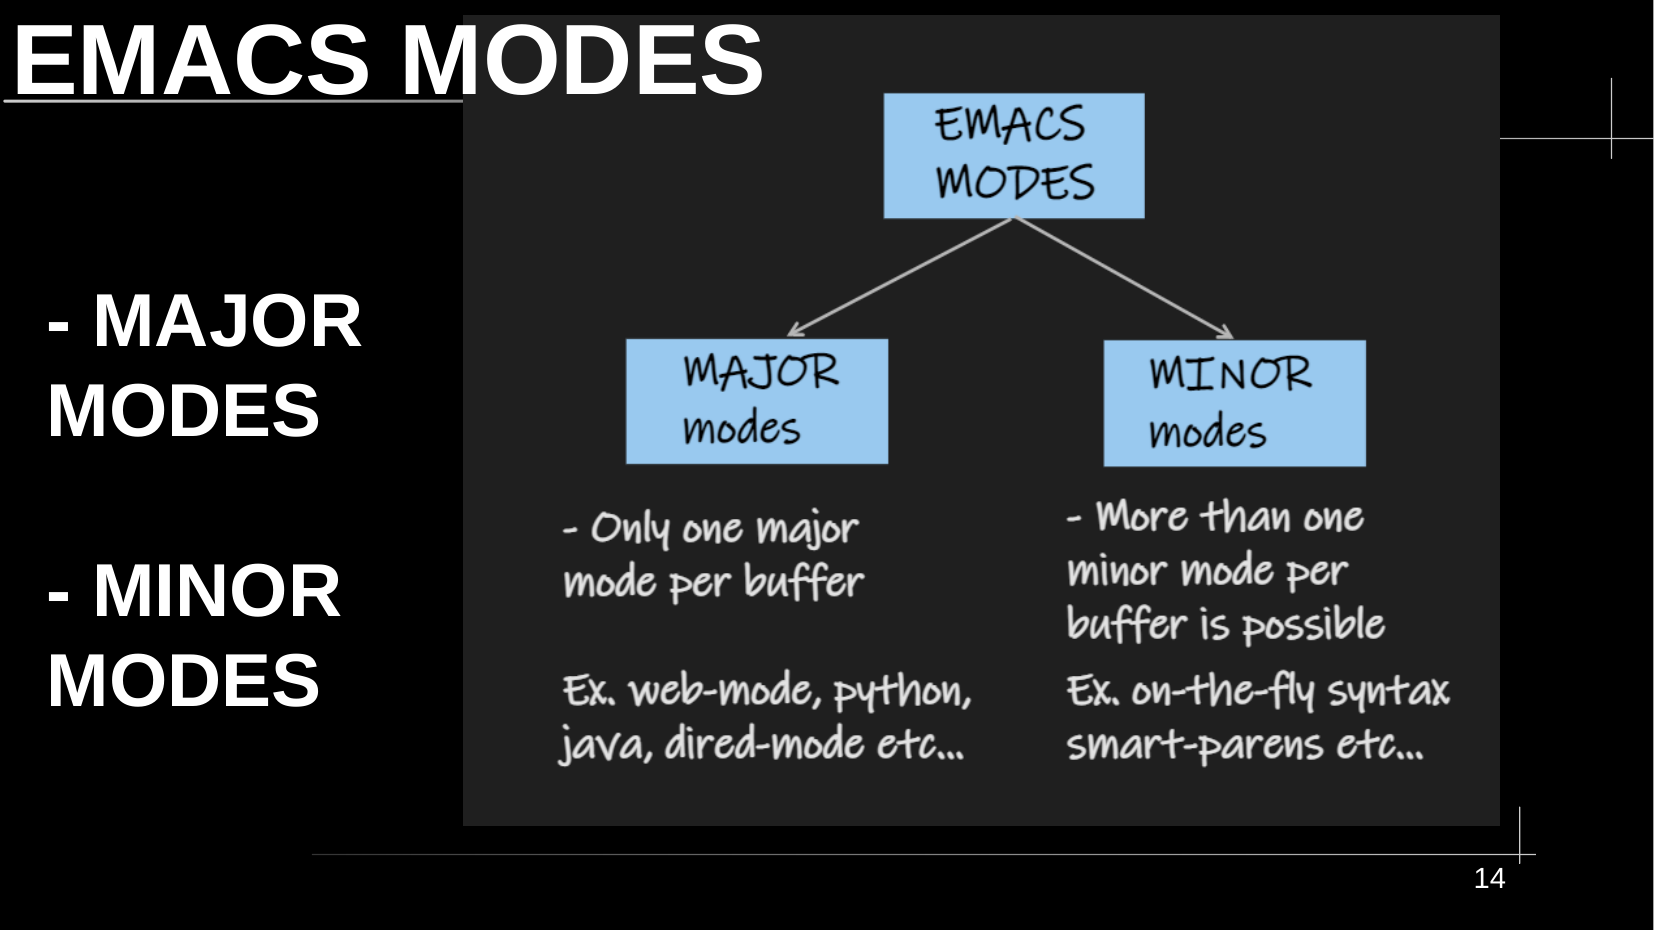

# EMACS MODES
- MAJOR MODES
- MINOR MODES
14